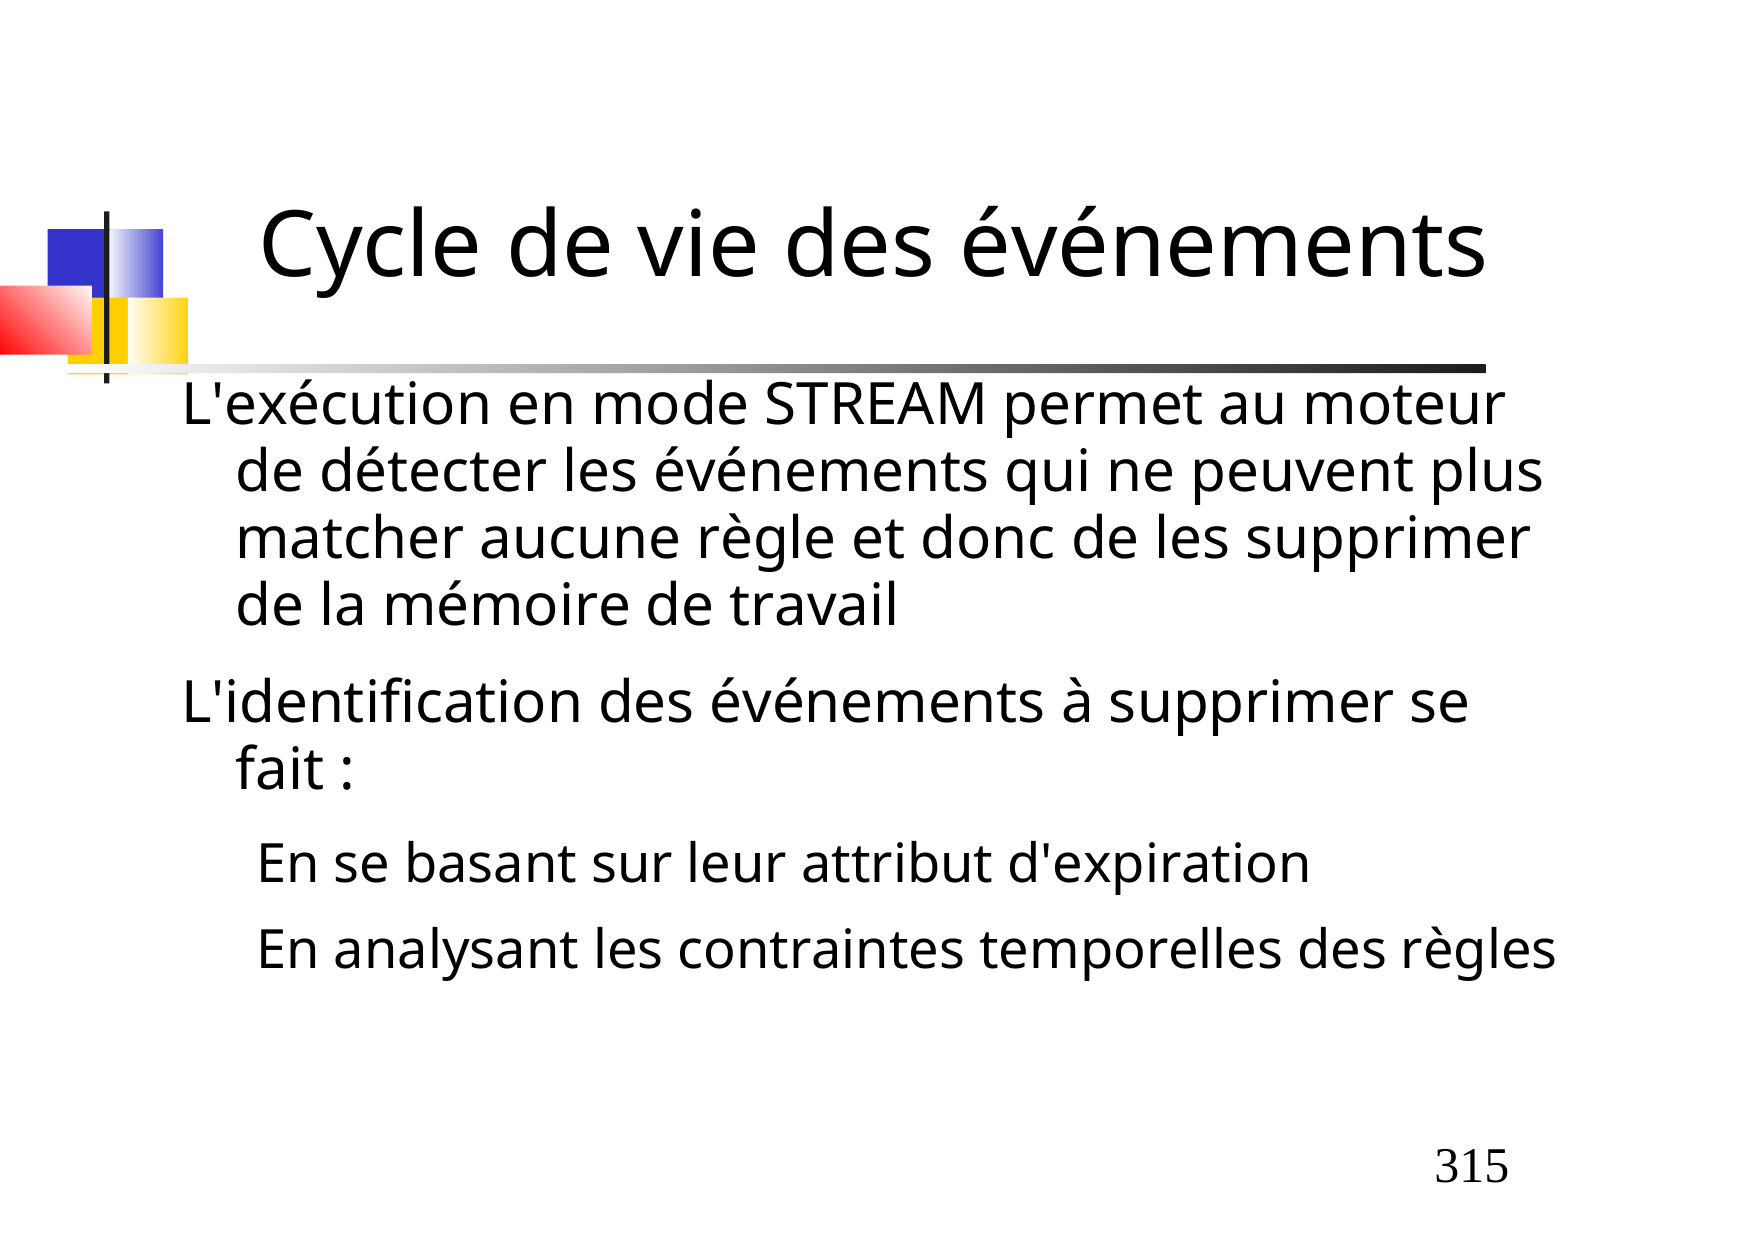

# Cycle de vie des événements
L'exécution en mode STREAM permet au moteur de détecter les événements qui ne peuvent plus matcher aucune règle et donc de les supprimer de la mémoire de travail
L'identification des événements à supprimer se fait :
En se basant sur leur attribut d'expiration
En analysant les contraintes temporelles des règles